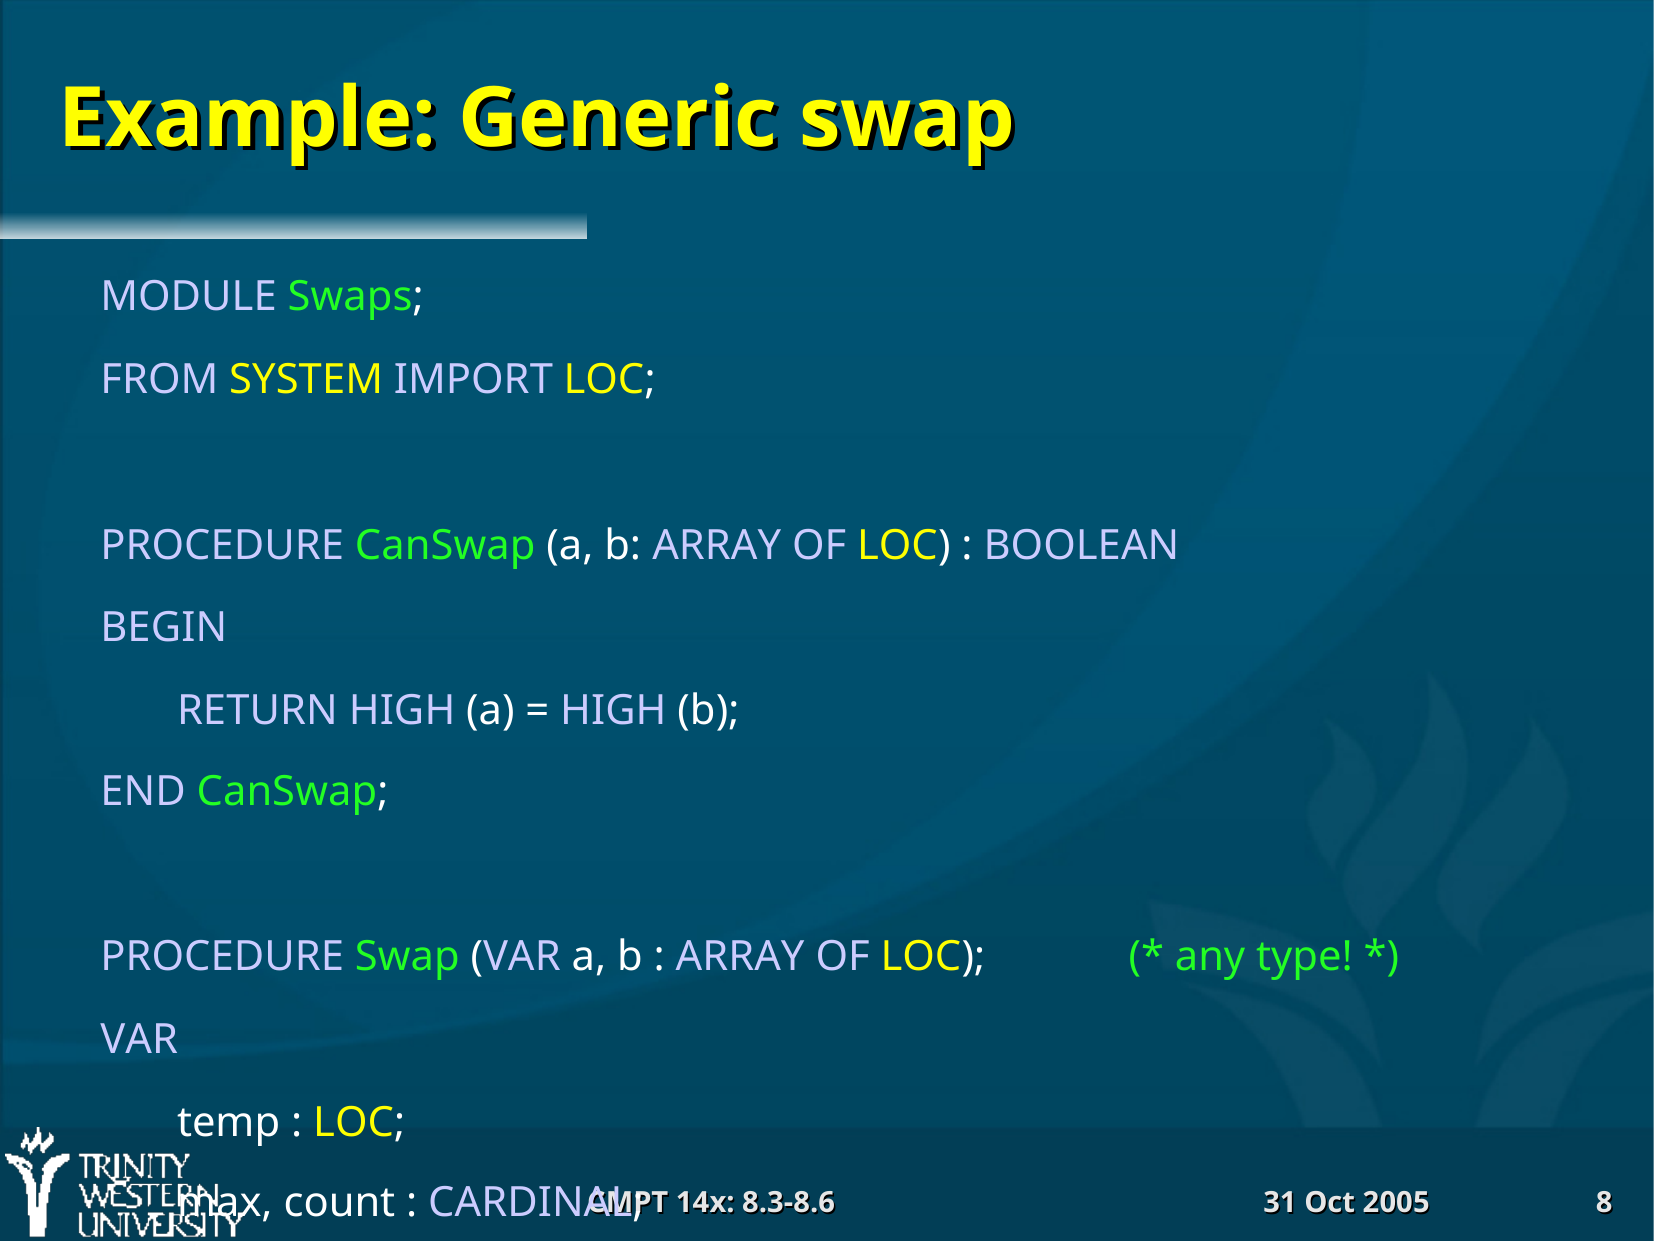

# Example: Generic swap
MODULE Swaps;
FROM SYSTEM IMPORT LOC;
PROCEDURE CanSwap (a, b: ARRAY OF LOC) : BOOLEAN
BEGIN
RETURN HIGH (a) = HIGH (b);
END CanSwap;
PROCEDURE Swap (VAR a, b : ARRAY OF LOC);		(* any type! *)
VAR
temp : LOC;
max, count : CARDINAL;
CMPT 14x: 8.3-8.6
31 Oct 2005
8